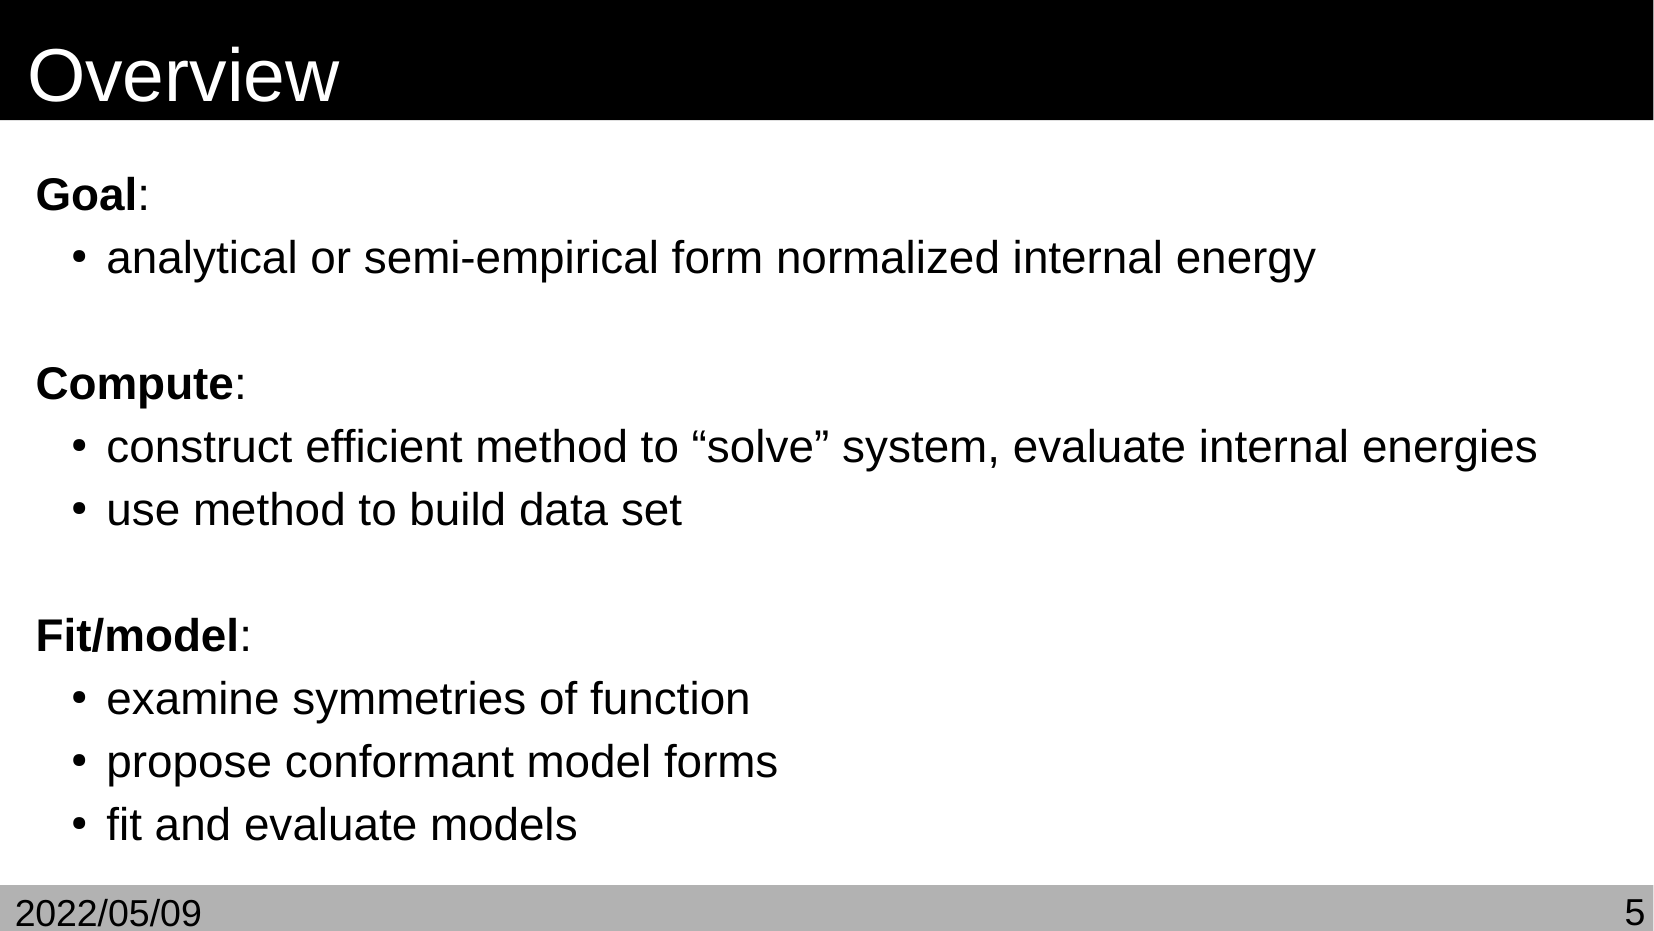

Overview
Goal:
analytical or semi-empirical form normalized internal energy
Compute:
construct efficient method to “solve” system, evaluate internal energies
use method to build data set
Fit/model:
examine symmetries of function
propose conformant model forms
fit and evaluate models
2022/05/09